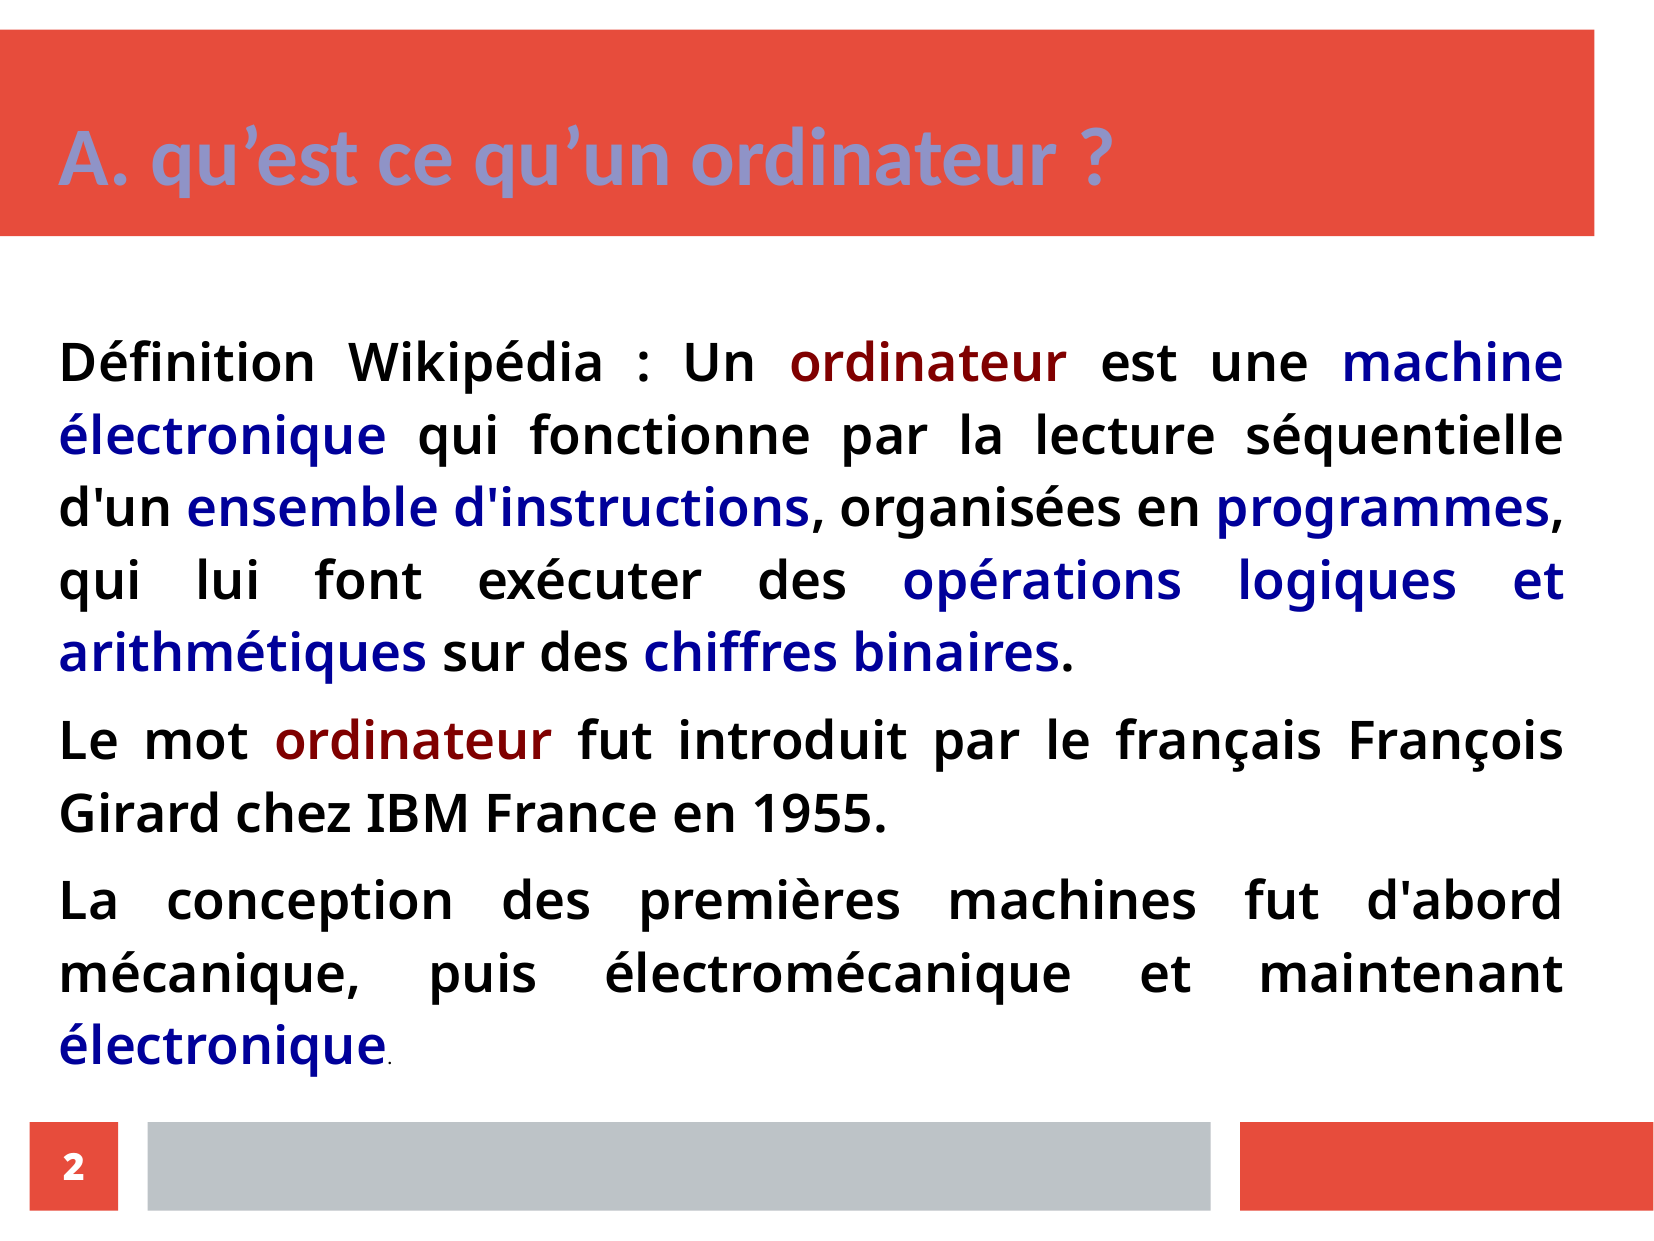

# A. qu’est ce qu’un ordinateur ?
Définition Wikipédia : Un ordinateur est une machine électronique qui fonctionne par la lecture séquentielle d'un ensemble d'instructions, organisées en programmes, qui lui font exécuter des opérations logiques et arithmétiques sur des chiffres binaires.
Le mot ordinateur fut introduit par le français François Girard chez IBM France en 1955.
La conception des premières machines fut d'abord mécanique, puis électromécanique et maintenant électronique.
2